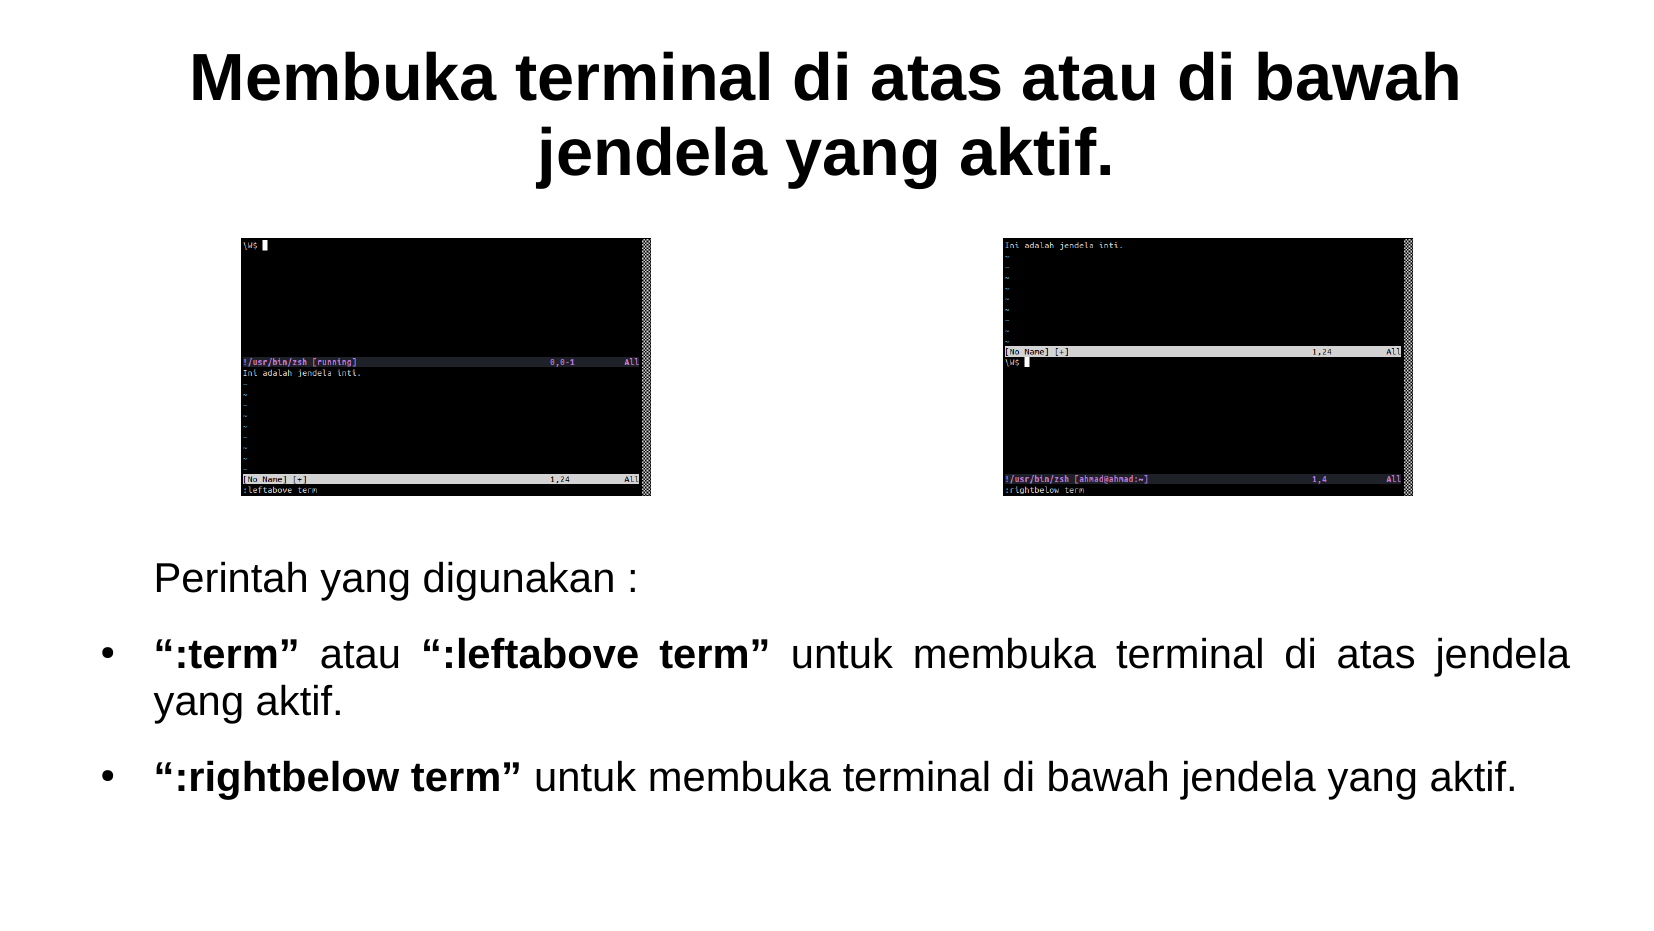

# Membuka terminal di atas atau di bawah jendela yang aktif.
Perintah yang digunakan :
“:term” atau “:leftabove term” untuk membuka terminal di atas jendela yang aktif.
“:rightbelow term” untuk membuka terminal di bawah jendela yang aktif.